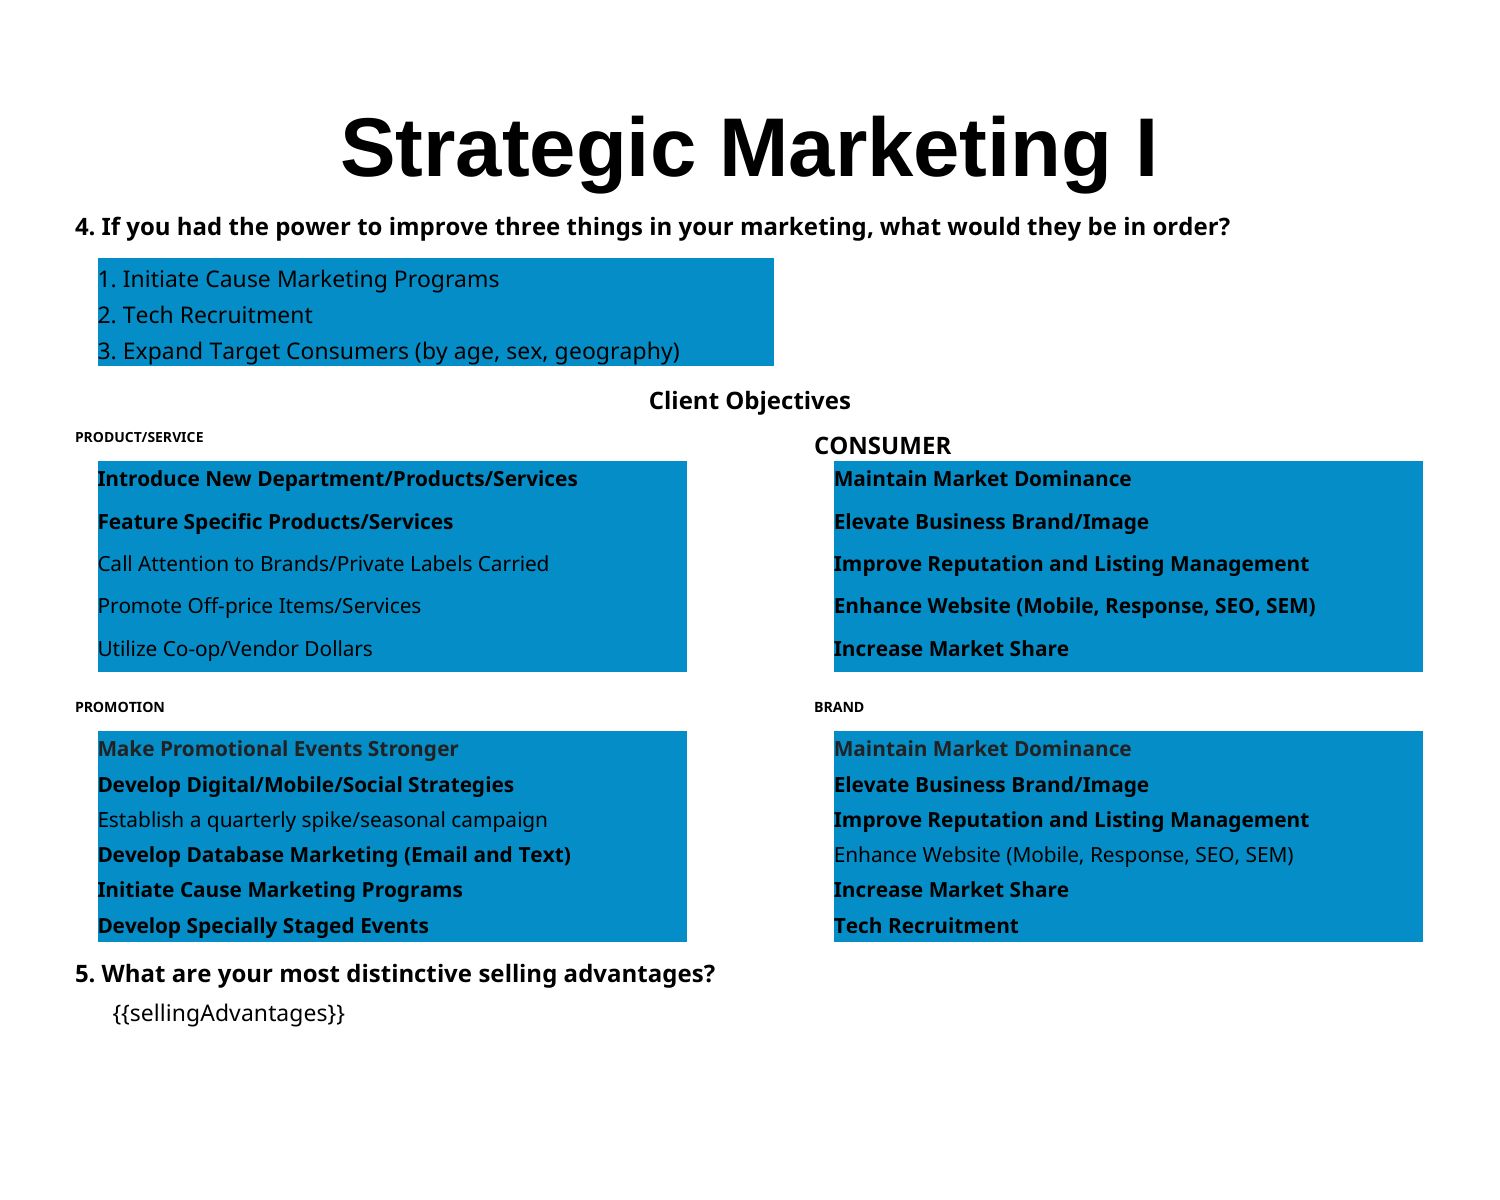

# Strategic Marketing I
4. If you had the power to improve three things in your marketing, what would they be in order?
| 1. Initiate Cause Marketing Programs |
| --- |
| 2. Tech Recruitment |
| 3. Expand Target Consumers (by age, sex, geography) |
Client Objectives
PRODUCT/SERVICE
CONSUMER
| Introduce New Department/Products/Services |
| --- |
| Feature Specific Products/Services |
| Call Attention to Brands/Private Labels Carried |
| Promote Off-price Items/Services |
| Utilize Co-op/Vendor Dollars |
| Maintain Market Dominance |
| --- |
| Elevate Business Brand/Image |
| Improve Reputation and Listing Management |
| Enhance Website (Mobile, Response, SEO, SEM) |
| Increase Market Share |
PROMOTION
BRAND
| Make Promotional Events Stronger |
| --- |
| Develop Digital/Mobile/Social Strategies |
| Establish a quarterly spike/seasonal campaign |
| Develop Database Marketing (Email and Text) |
| Initiate Cause Marketing Programs |
| Develop Specially Staged Events |
| Maintain Market Dominance |
| --- |
| Elevate Business Brand/Image |
| Improve Reputation and Listing Management |
| Enhance Website (Mobile, Response, SEO, SEM) |
| Increase Market Share |
| Tech Recruitment |
5. What are your most distinctive selling advantages?
{{sellingAdvantages}}